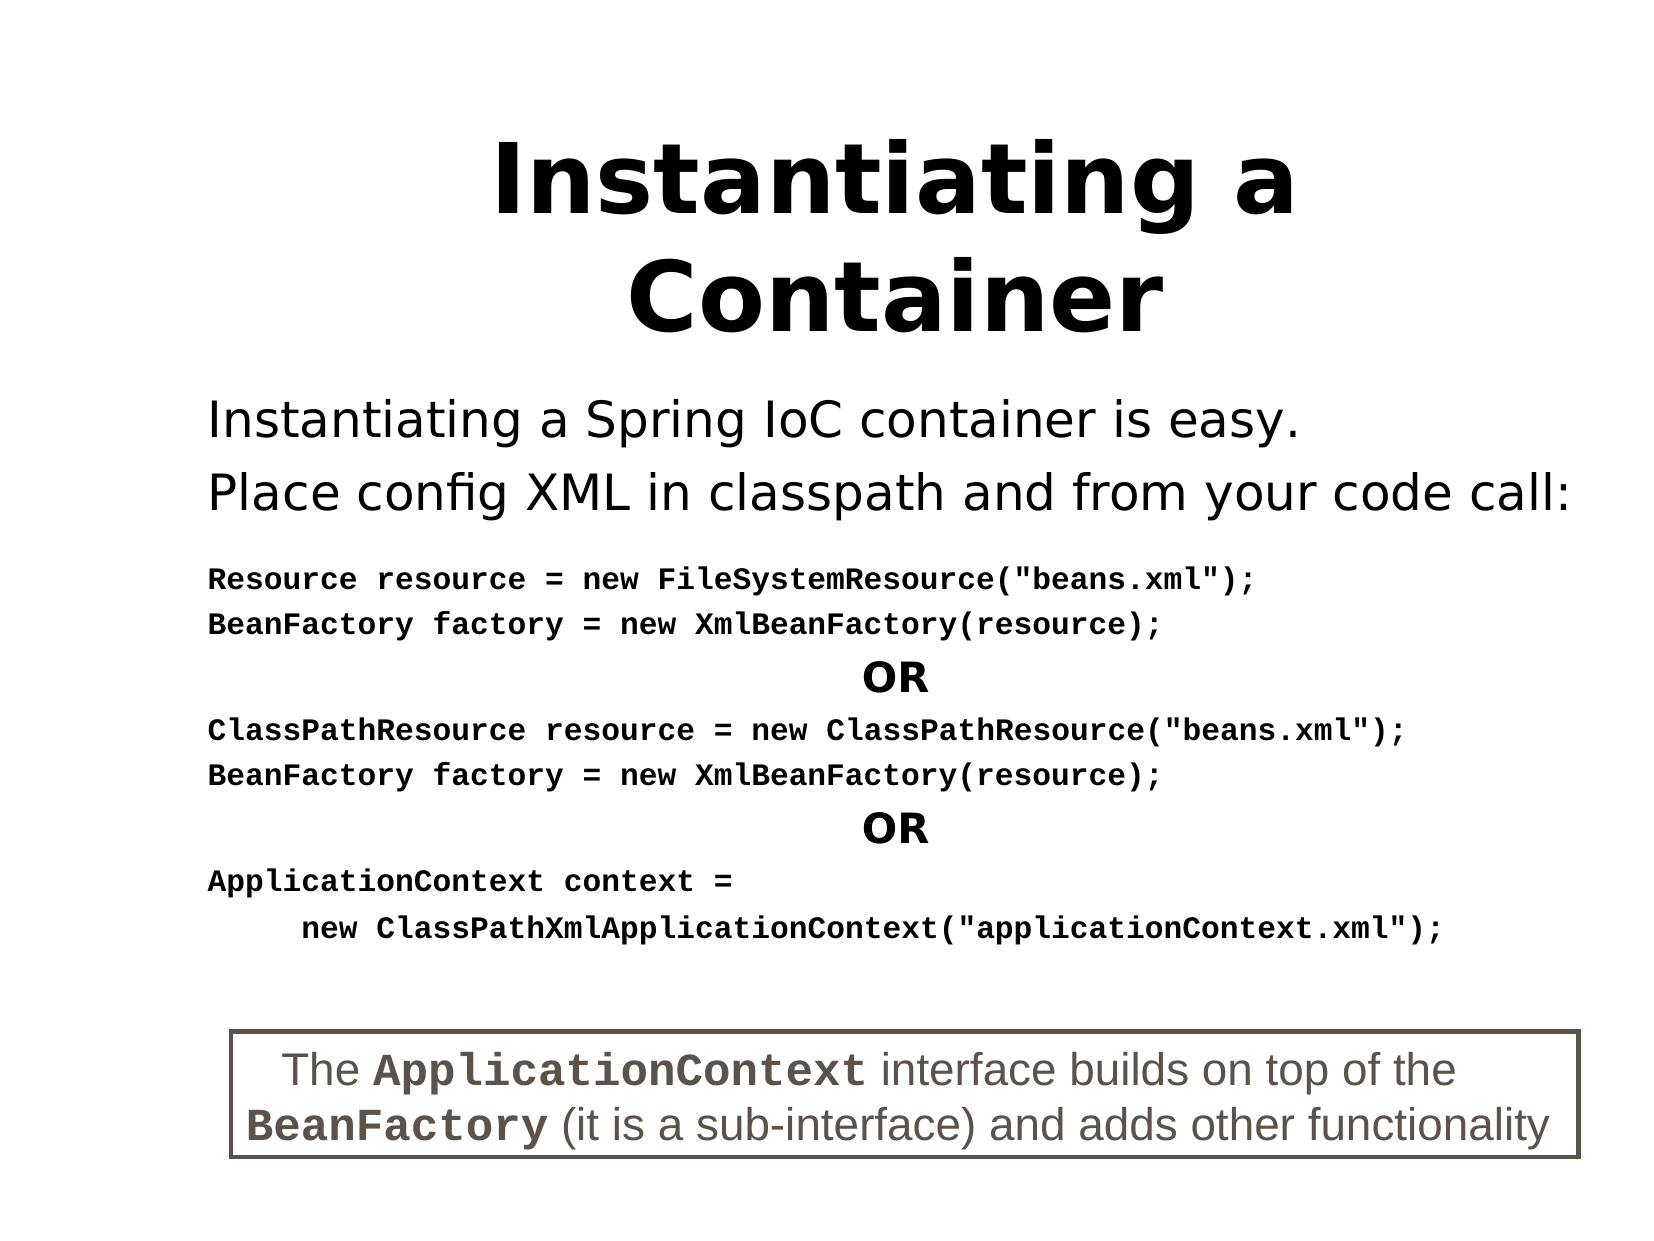

# Instantiating a Container
Instantiating a Spring IoC container is easy.
Place config XML in classpath and from your code call:
Resource resource = new FileSystemResource("beans.xml");
BeanFactory factory = new XmlBeanFactory(resource);
OR
ClassPathResource resource = new ClassPathResource("beans.xml");
BeanFactory factory = new XmlBeanFactory(resource);
OR
ApplicationContext context =
 new ClassPathXmlApplicationContext("applicationContext.xml");
The ApplicationContext interface builds on top of the
BeanFactory (it is a sub-interface) and adds other functionality